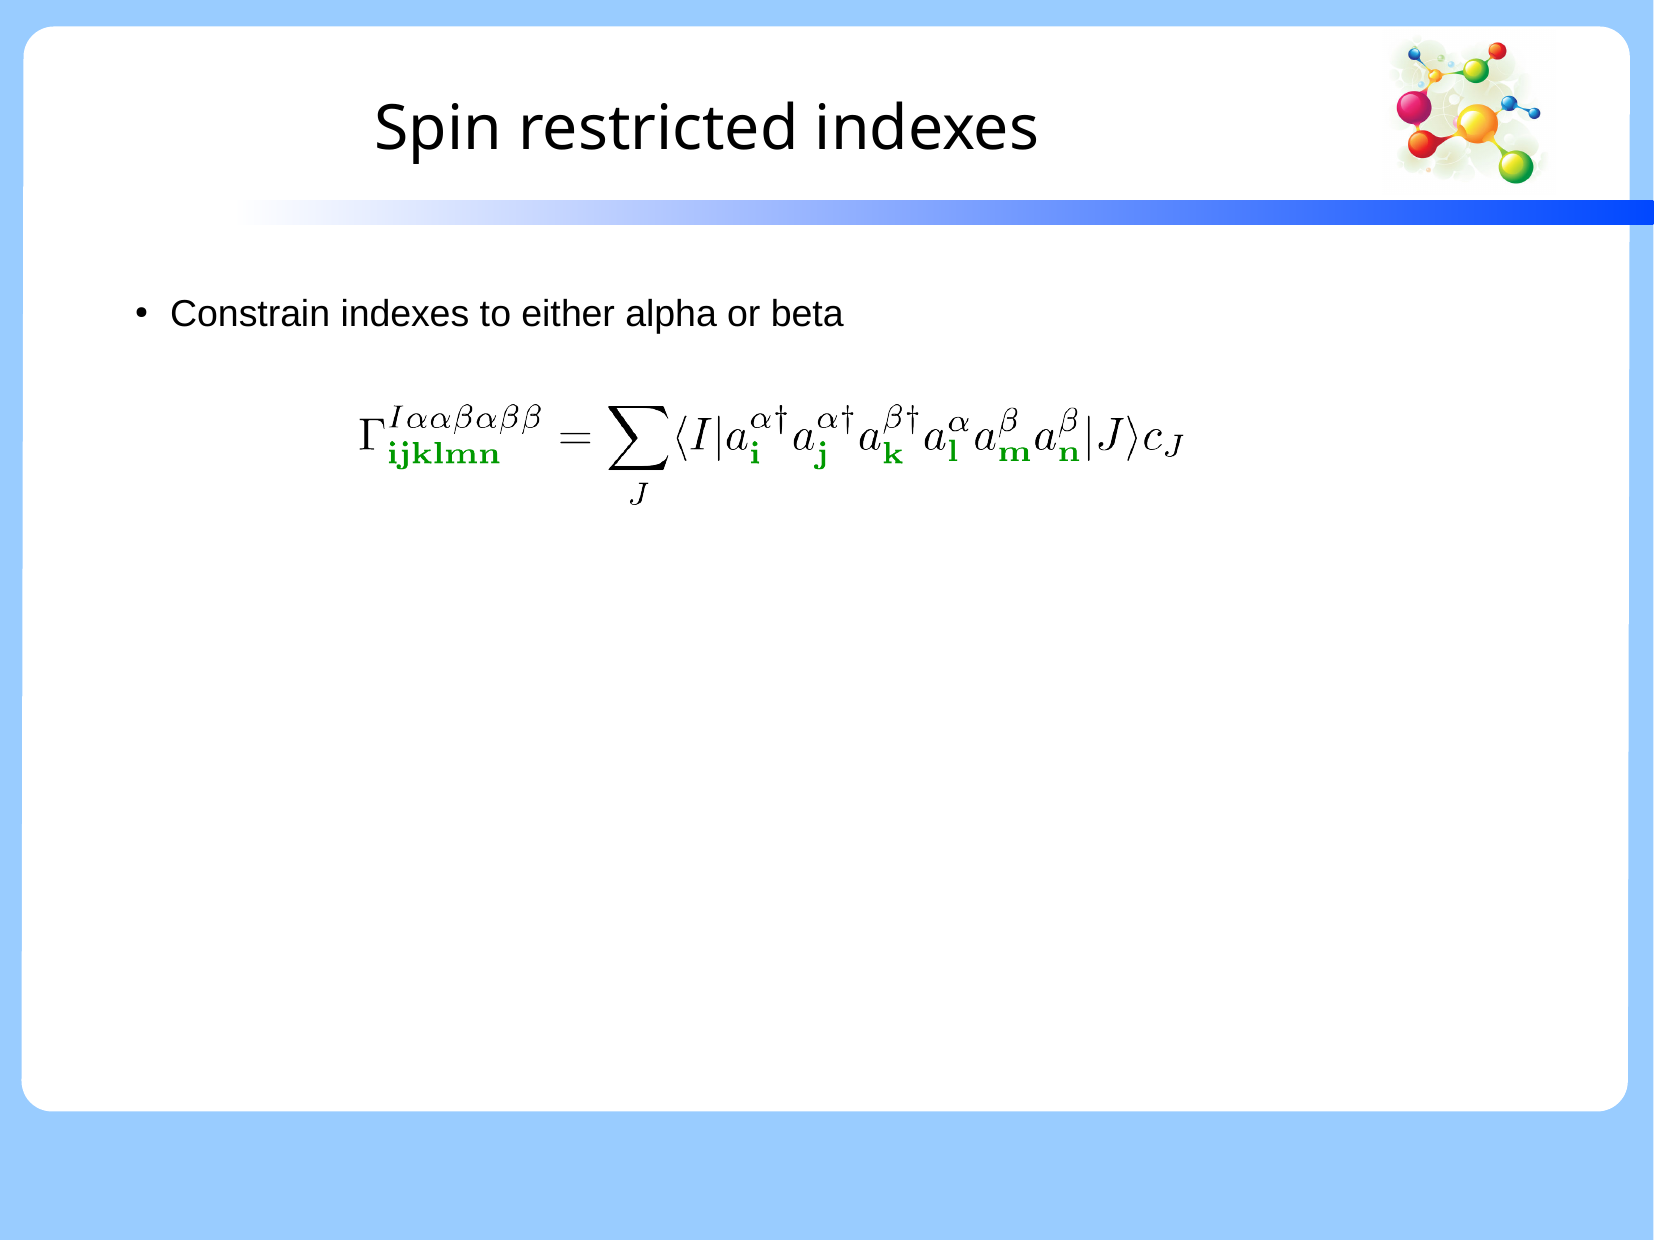

# Spin restricted indexes
Constrain indexes to either alpha or beta